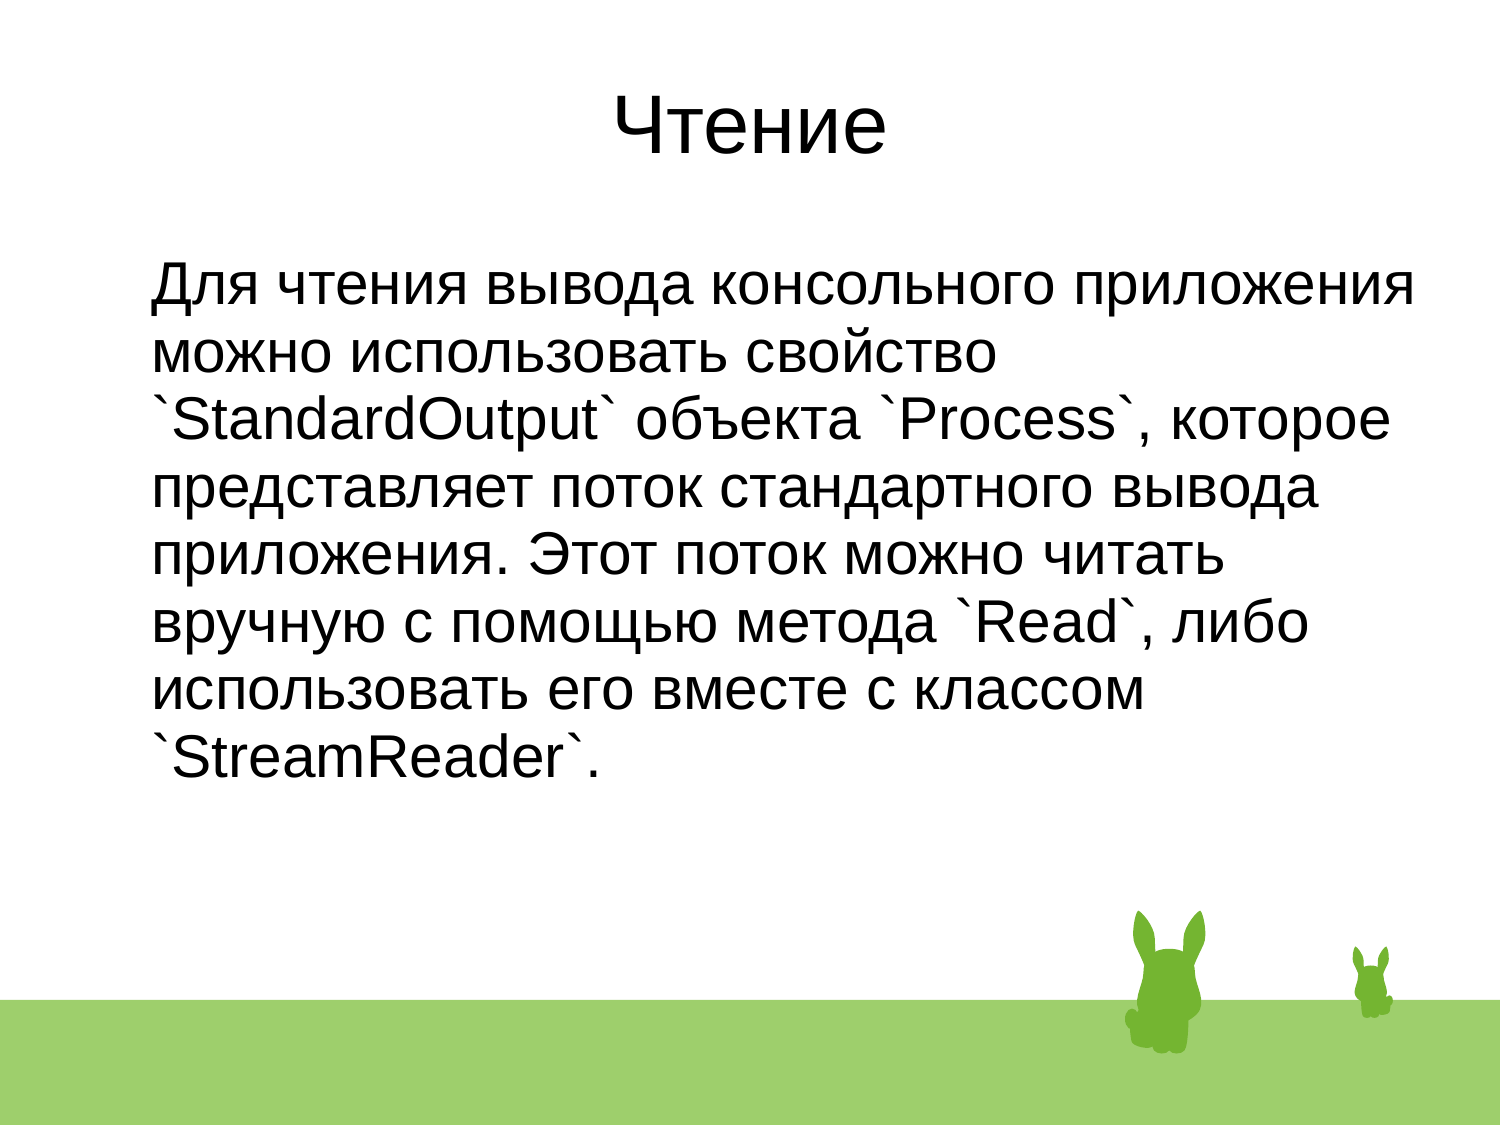

# Чтение
Для чтения вывода консольного приложения можно использовать свойство `StandardOutput` объекта `Process`, которое представляет поток стандартного вывода приложения. Этот поток можно читать вручную с помощью метода `Read`, либо использовать его вместе с классом `StreamReader`.